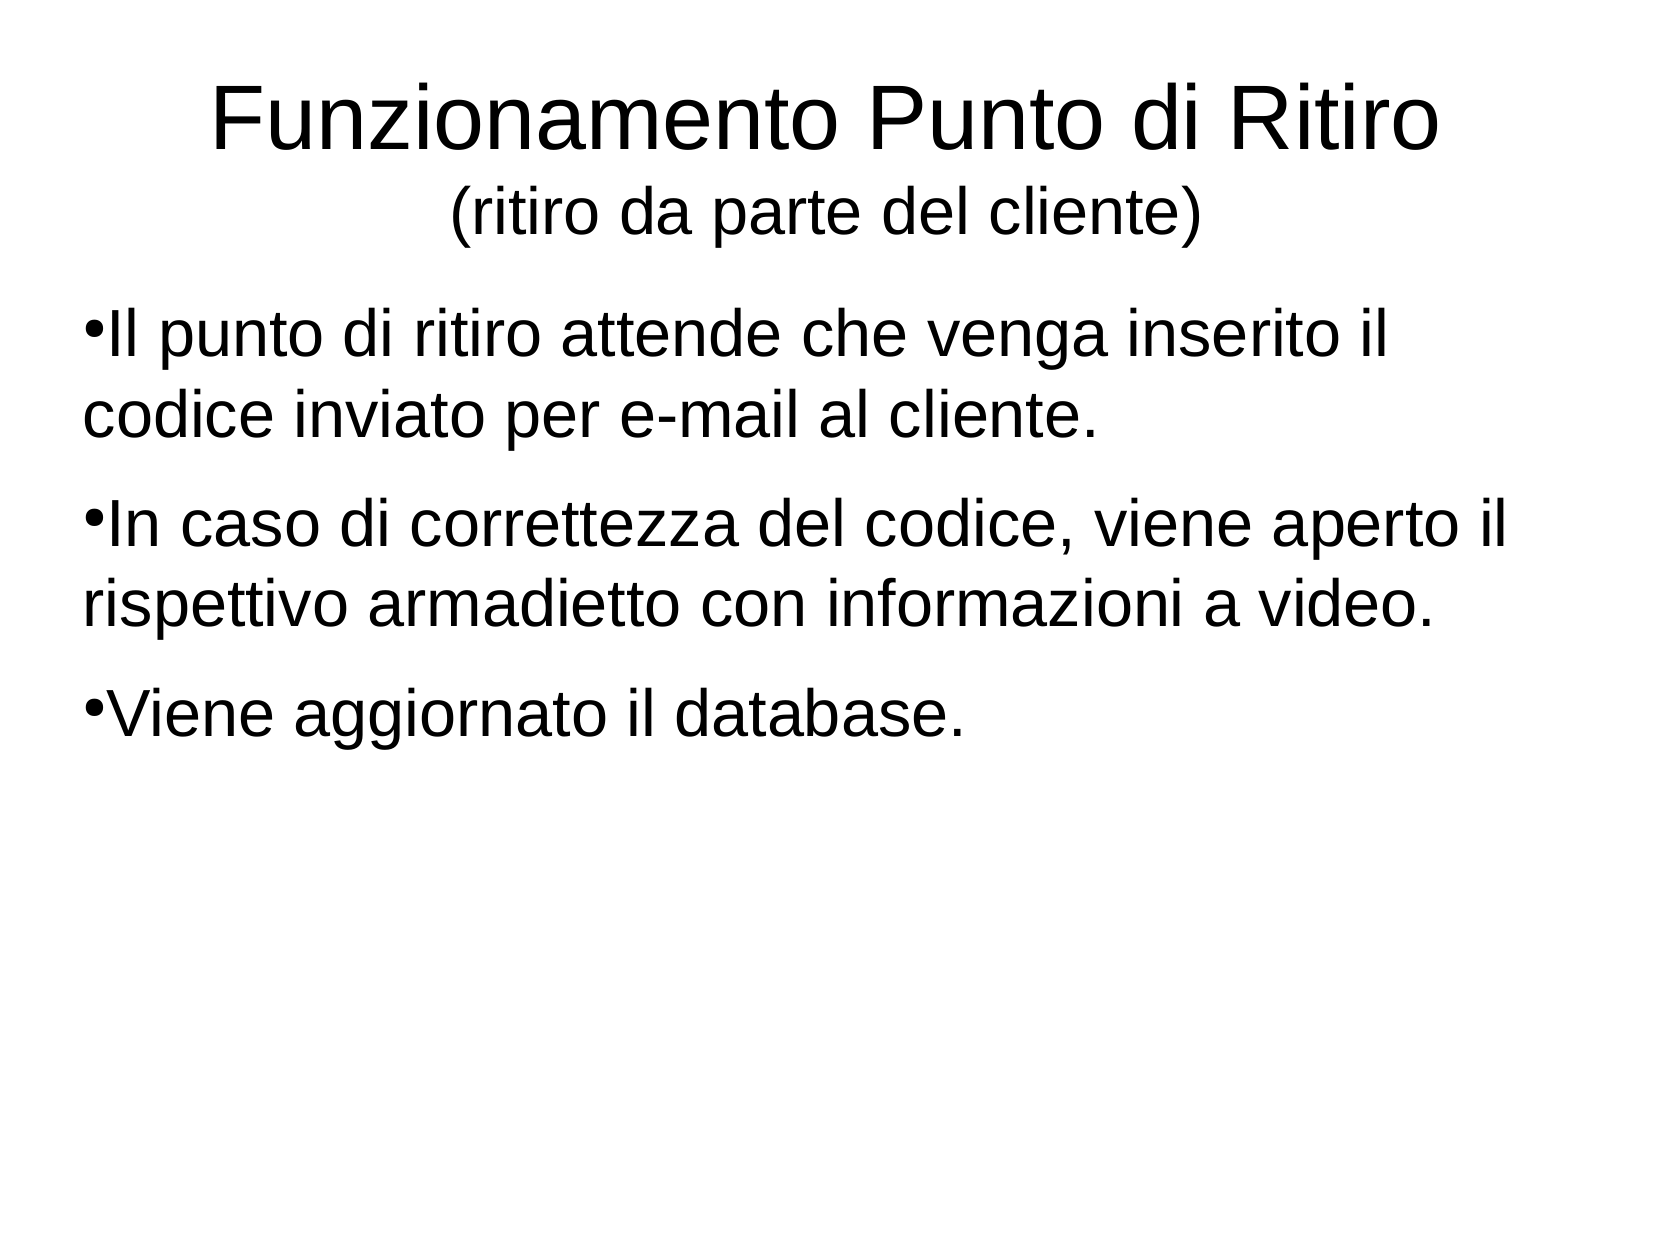

# Funzionamento Punto di Ritiro (ritiro da parte del cliente)
Il punto di ritiro attende che venga inserito il codice inviato per e-mail al cliente.
In caso di correttezza del codice, viene aperto il rispettivo armadietto con informazioni a video.
Viene aggiornato il database.